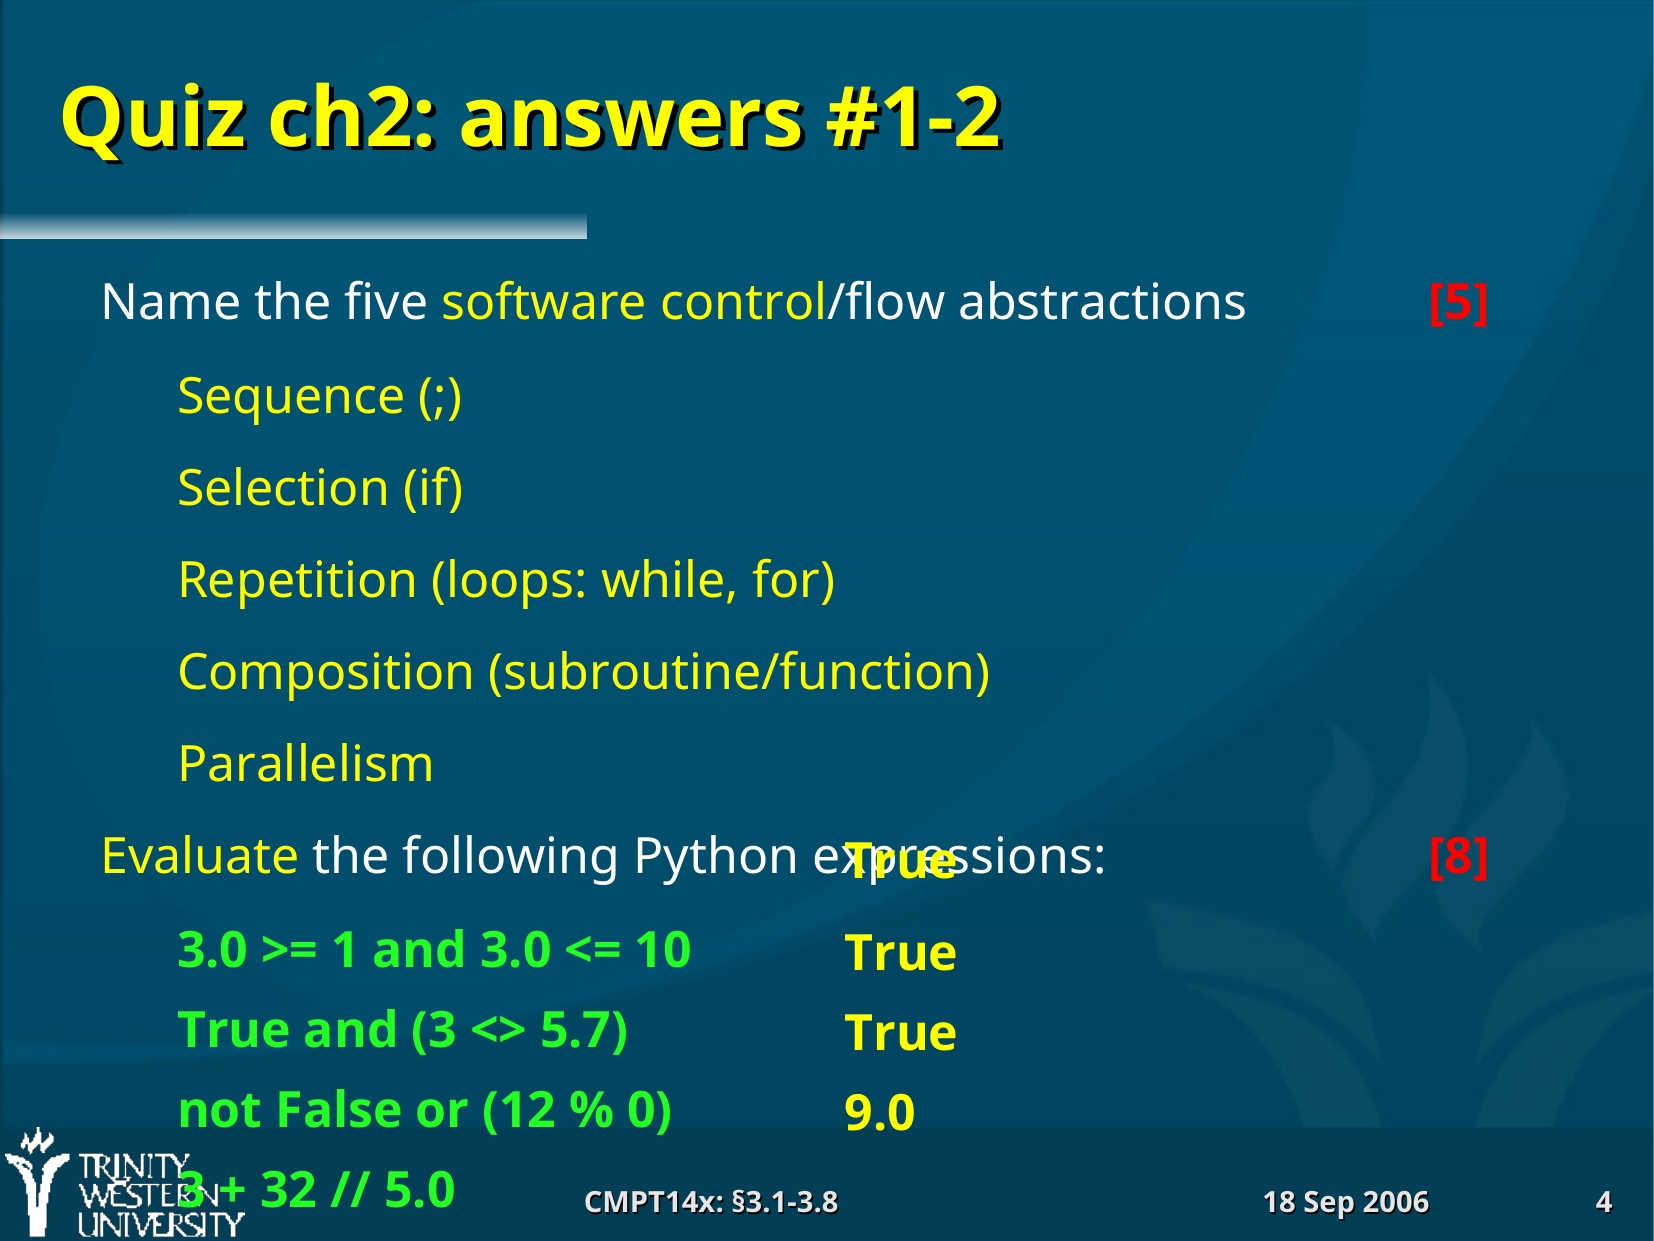

# Quiz ch2: answers #1-2
Name the five software control/flow abstractions			[5]
Sequence (;)
Selection (if)
Repetition (loops: while, for)
Composition (subroutine/function)
Parallelism
Evaluate the following Python expressions:				[8]
3.0 >= 1 and 3.0 <= 10
True and (3 <> 5.7)
not False or (12 % 0)
3 + 32 // 5.0
True
True
True
9.0
CMPT14x: §3.1-3.8
18 Sep 2006
4